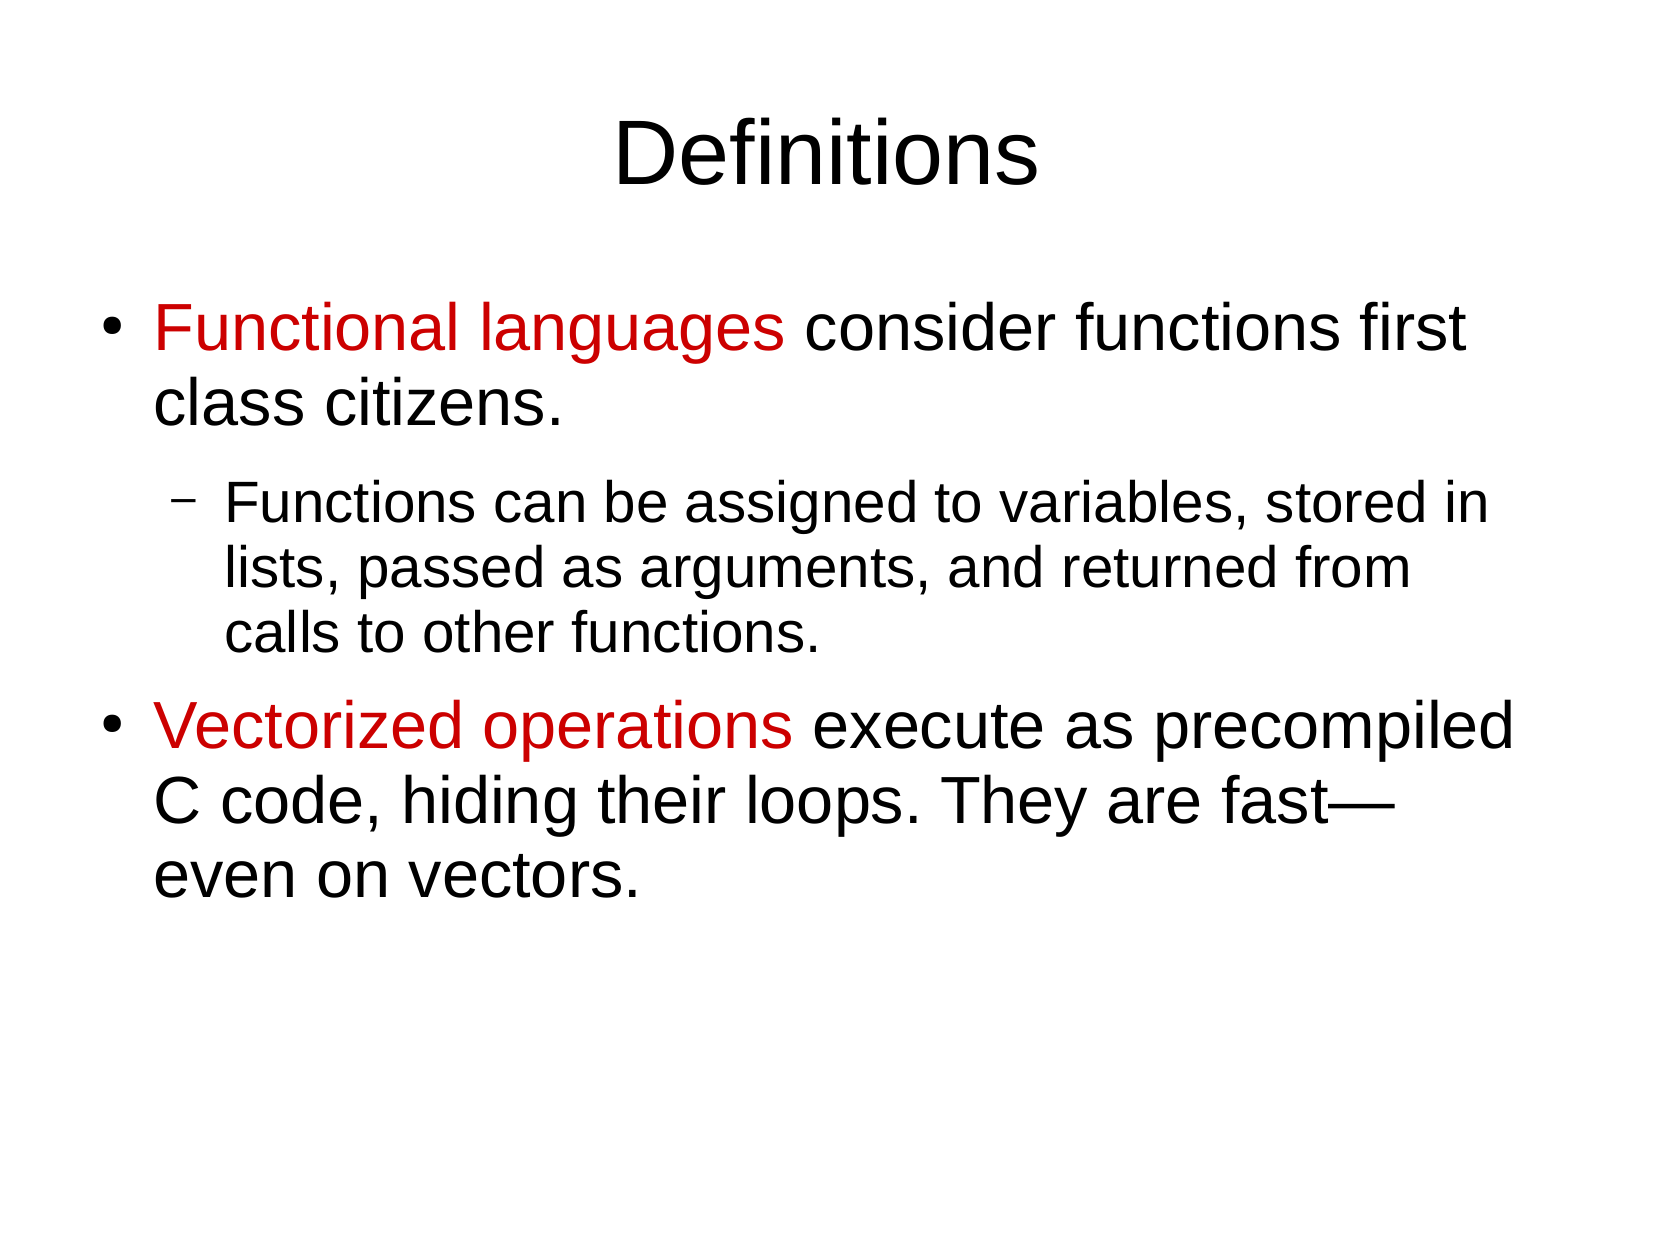

# Definitions
Functional languages consider functions first class citizens.
Functions can be assigned to variables, stored in lists, passed as arguments, and returned from calls to other functions.
Vectorized operations execute as precompiled C code, hiding their loops. They are fast—even on vectors.